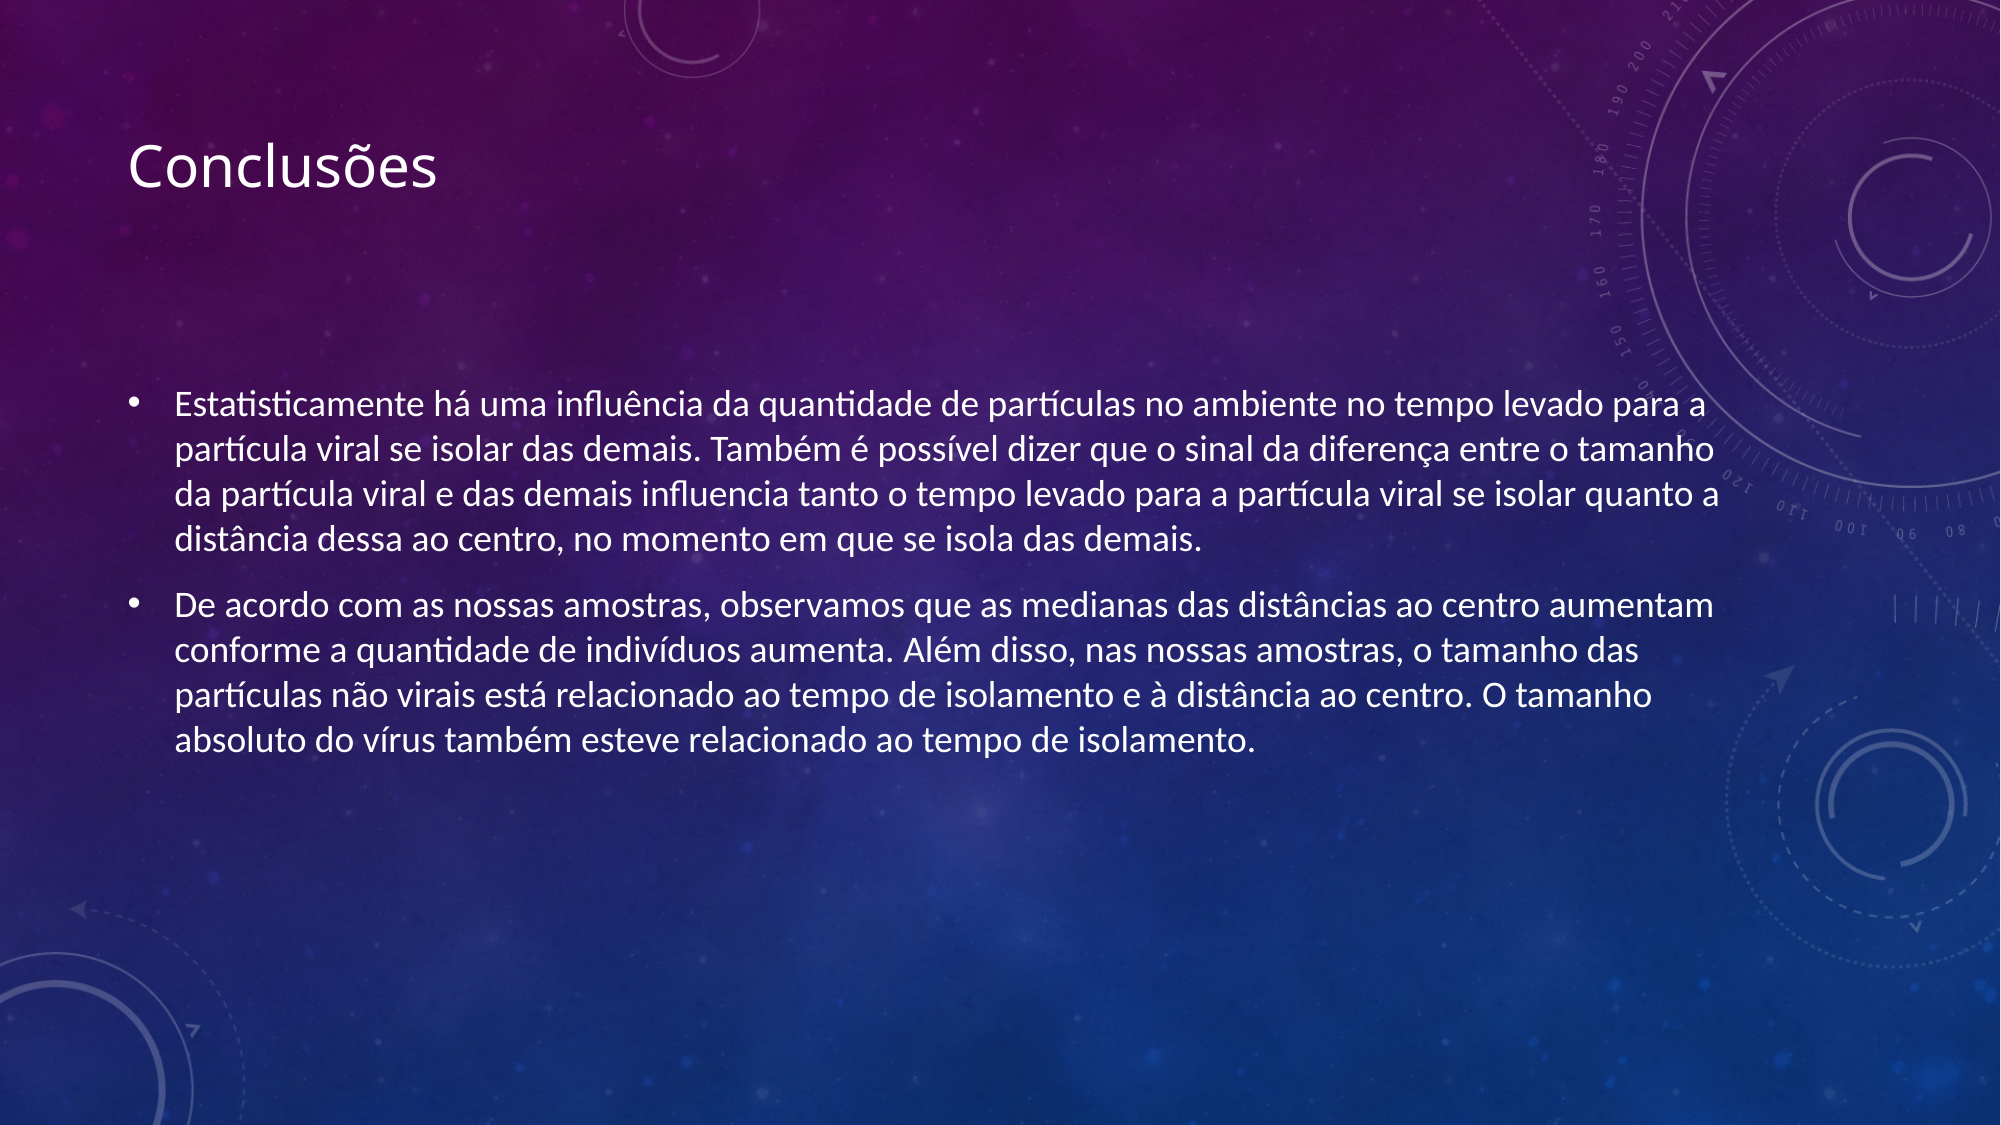

Conclusões
# Estatisticamente há uma influência da quantidade de partículas no ambiente no tempo levado para a partícula viral se isolar das demais. Também é possível dizer que o sinal da diferença entre o tamanho da partícula viral e das demais influencia tanto o tempo levado para a partícula viral se isolar quanto a distância dessa ao centro, no momento em que se isola das demais.
De acordo com as nossas amostras, observamos que as medianas das distâncias ao centro aumentam conforme a quantidade de indivíduos aumenta. Além disso, nas nossas amostras, o tamanho das partículas não virais está relacionado ao tempo de isolamento e à distância ao centro. O tamanho absoluto do vírus também esteve relacionado ao tempo de isolamento.